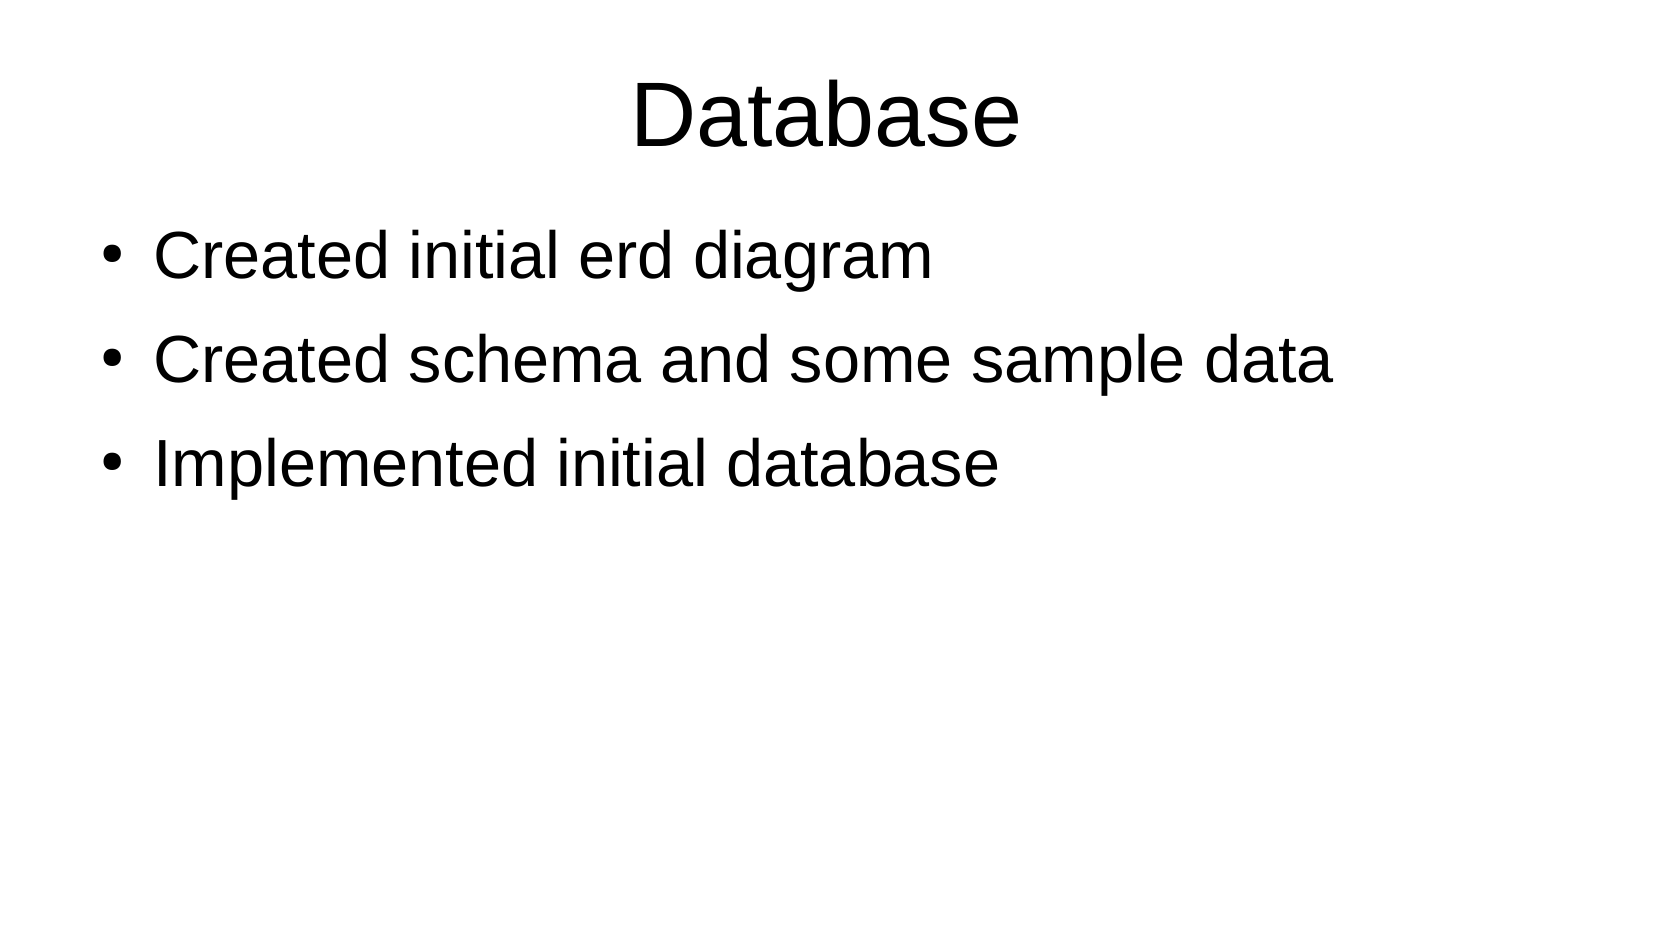

# Database
Created initial erd diagram
Created schema and some sample data
Implemented initial database